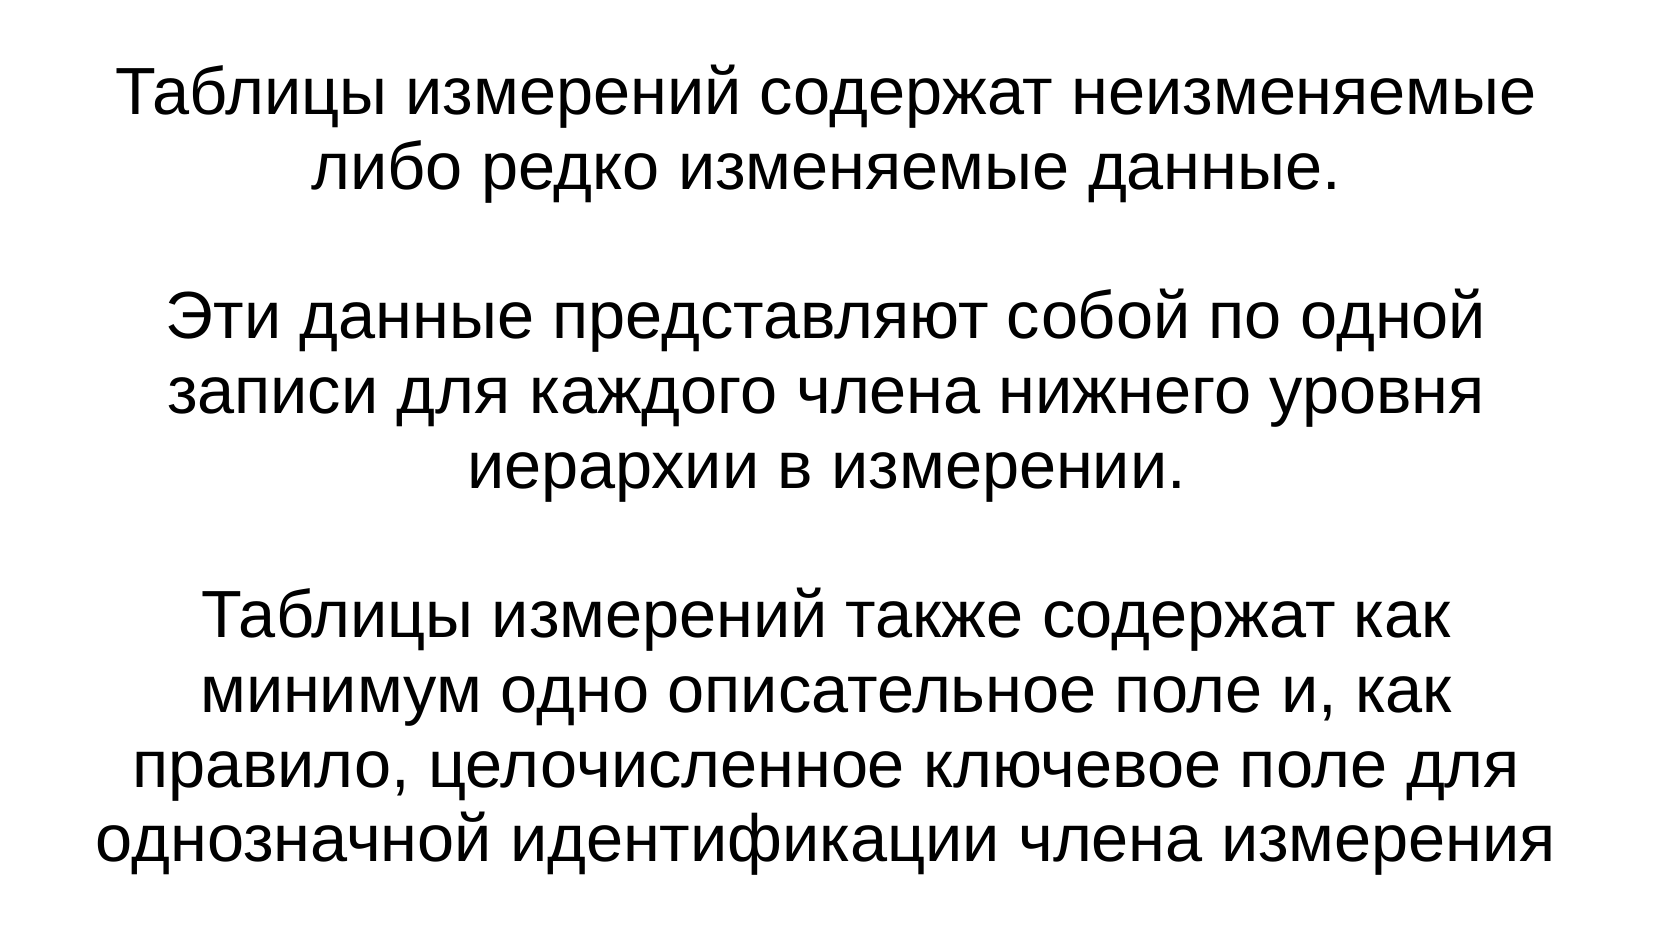

# Таблицы измерений содержат неизменяемые либо редко изменяемые данные.
Эти данные представляют собой по одной записи для каждого члена нижнего уровня иерархии в измерении.
Таблицы измерений также содержат как минимум одно описательное поле и, как правило, целочисленное ключевое поле для однозначной идентификации члена измерения